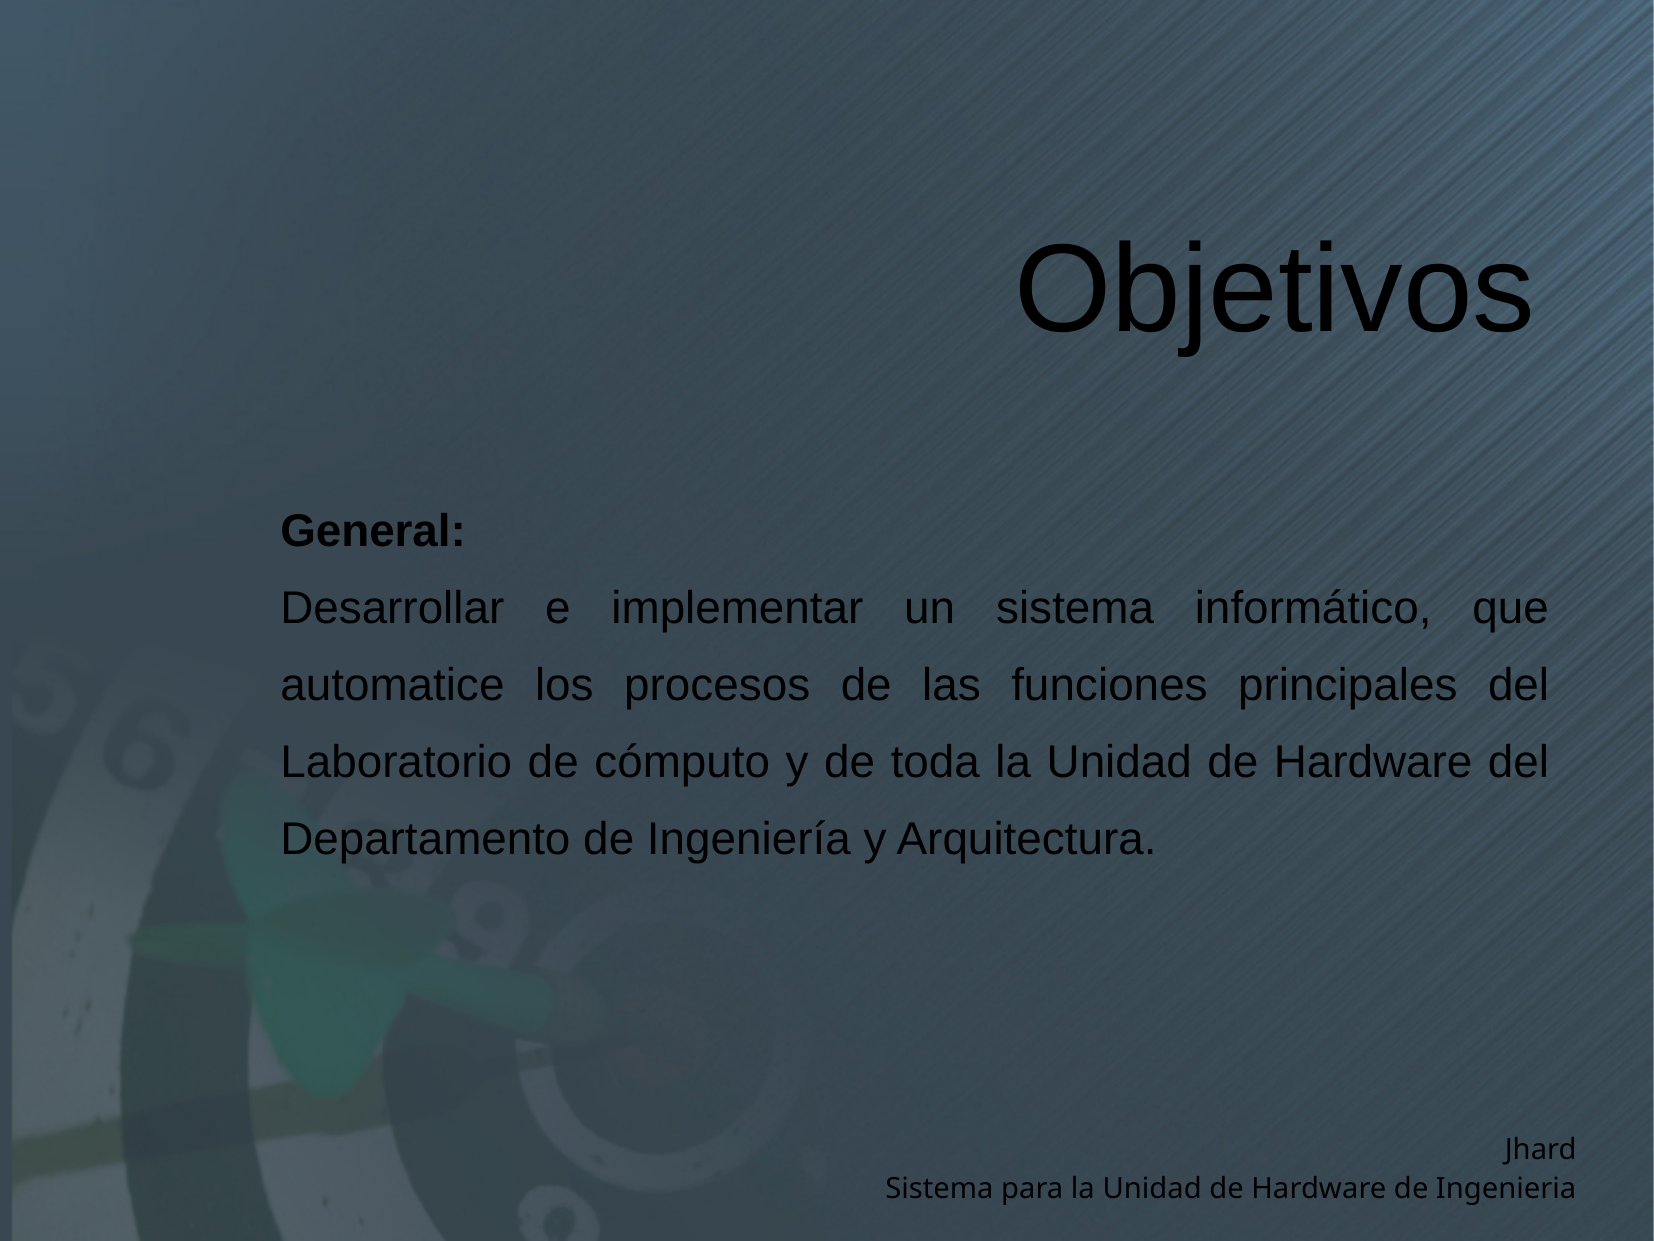

# Objetivos
General:
Desarrollar e implementar un sistema informático, que automatice los procesos de las funciones principales del Laboratorio de cómputo y de toda la Unidad de Hardware del Departamento de Ingeniería y Arquitectura.